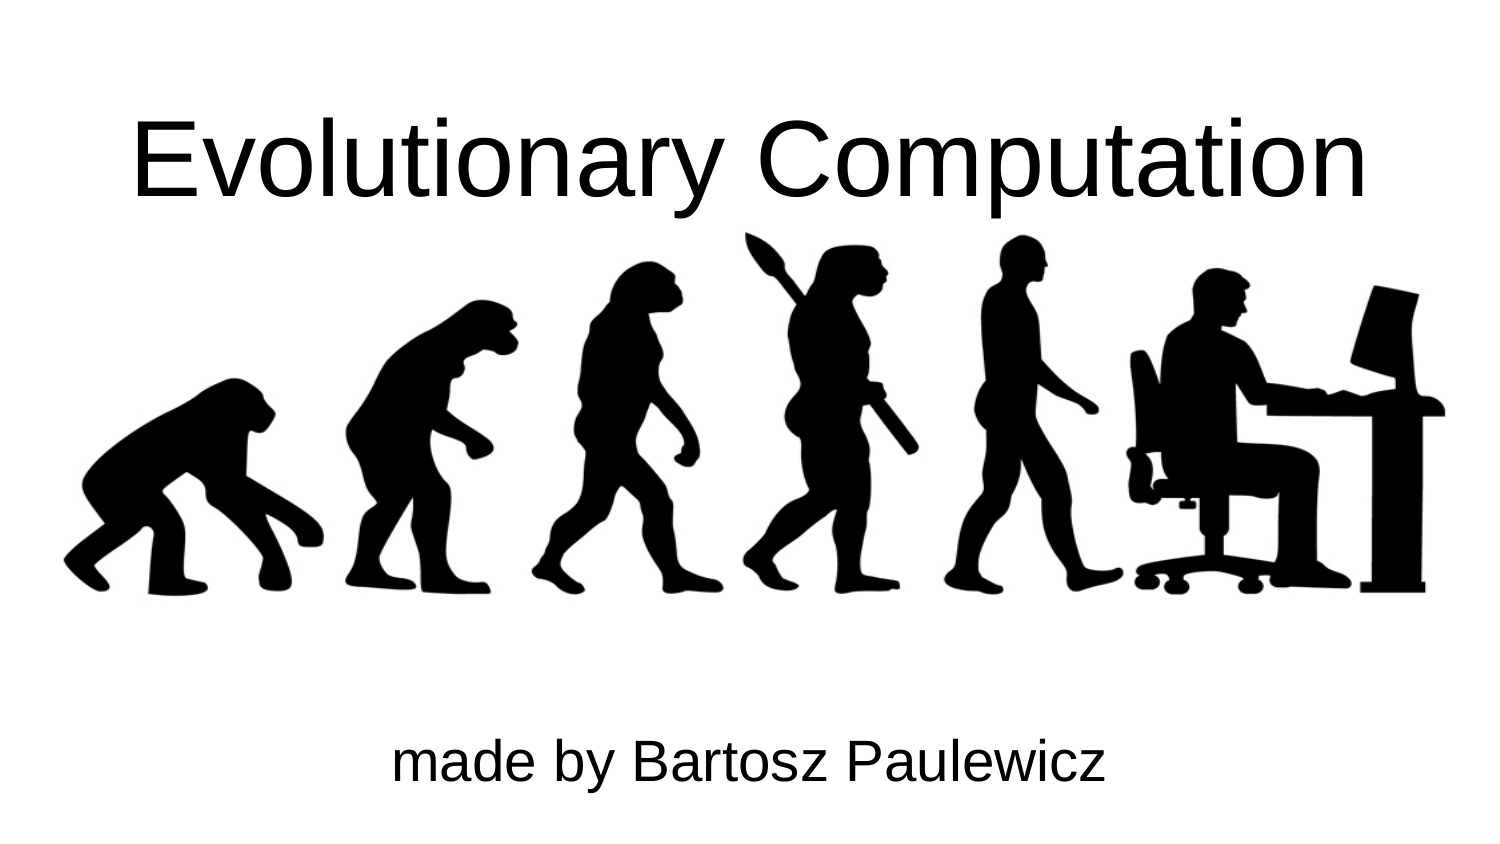

Evolutionary Computation
#
made by Bartosz Paulewicz